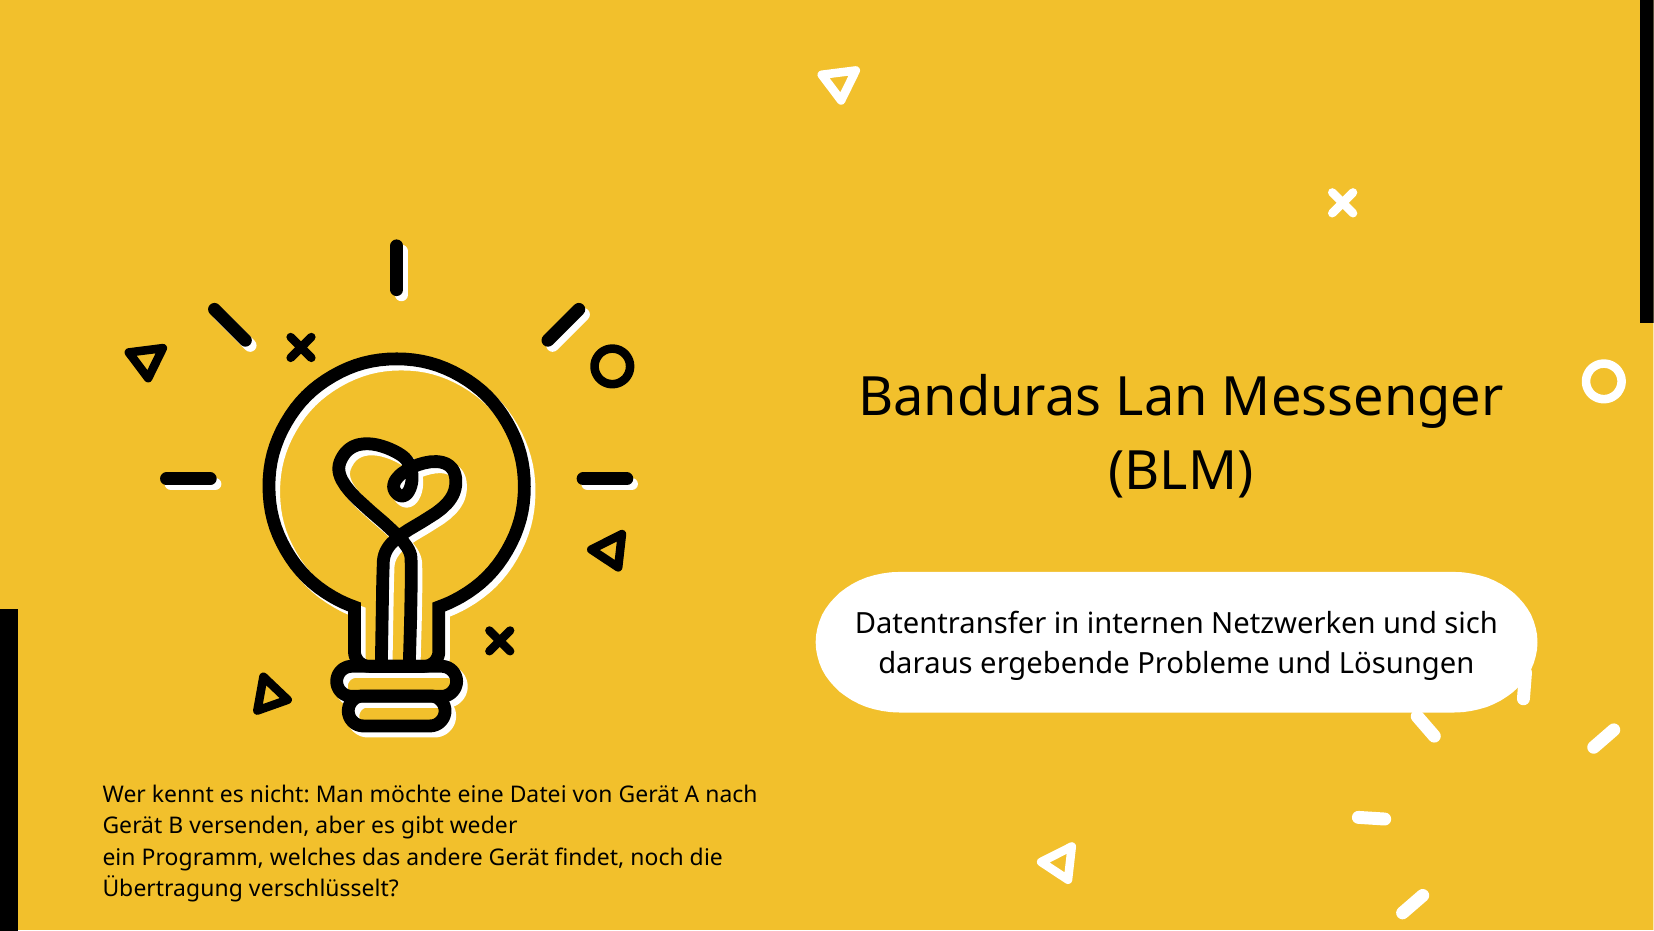

# Banduras Lan Messenger (BLM)
Datentransfer in internen Netzwerken und sich
daraus ergebende Probleme und Lösungen
Wer kennt es nicht: Man möchte eine Datei von Gerät A nach Gerät B versenden, aber es gibt weder
ein Programm, welches das andere Gerät findet, noch die Übertragung verschlüsselt?